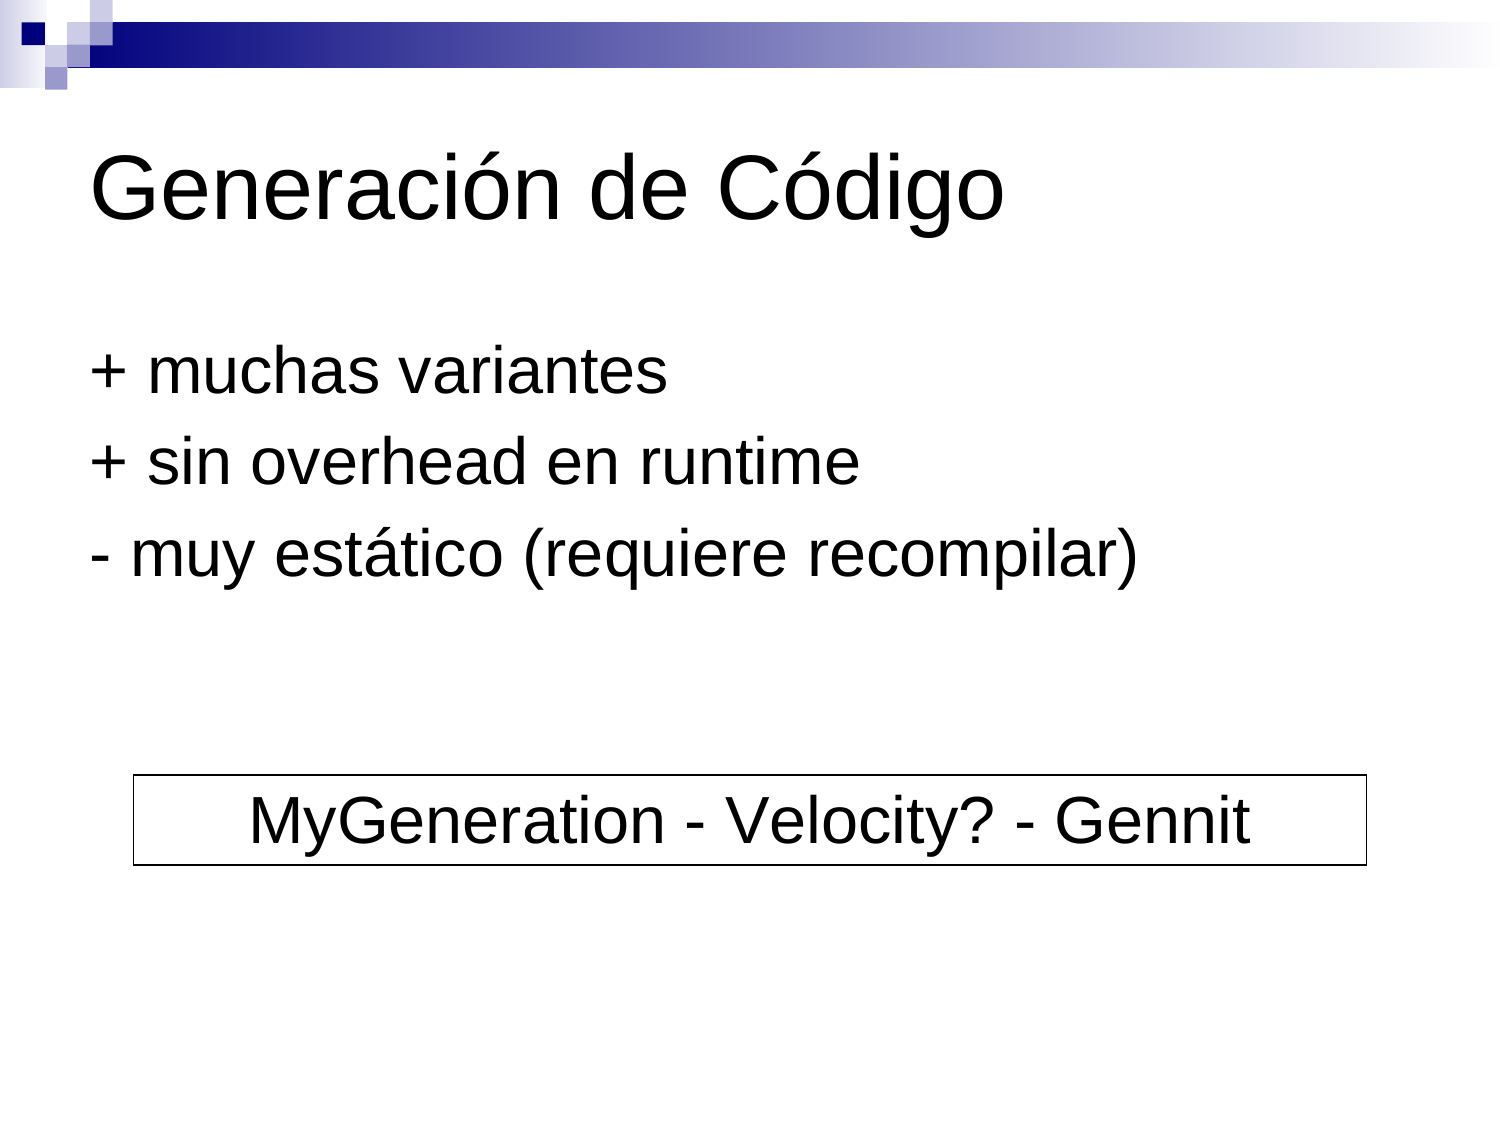

# Generación de Código
+ muchas variantes
+ sin overhead en runtime
- muy estático (requiere recompilar)
MyGeneration - Velocity? - Gennit